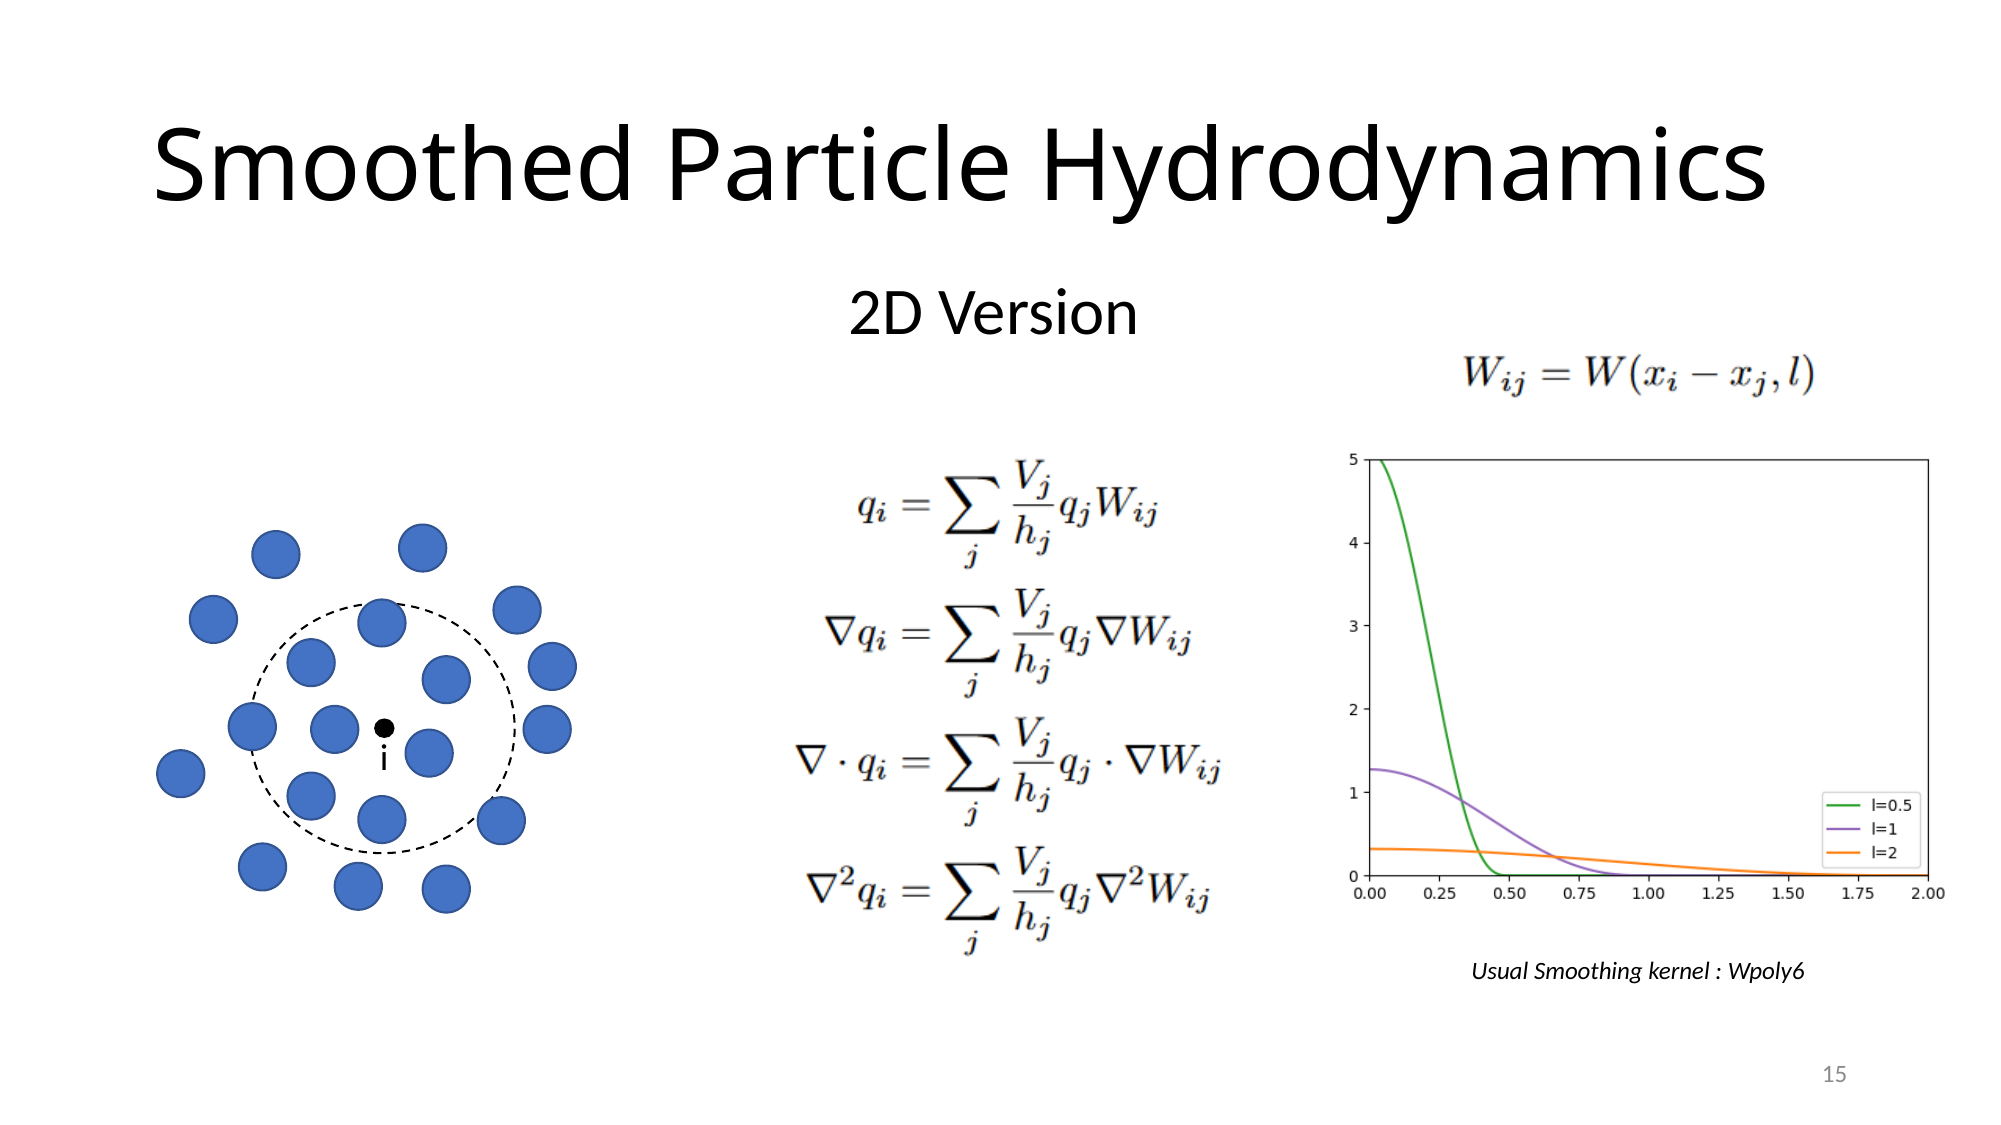

# Smoothed Particle Hydrodynamics
2D Version
i
Usual Smoothing kernel : Wpoly6
15